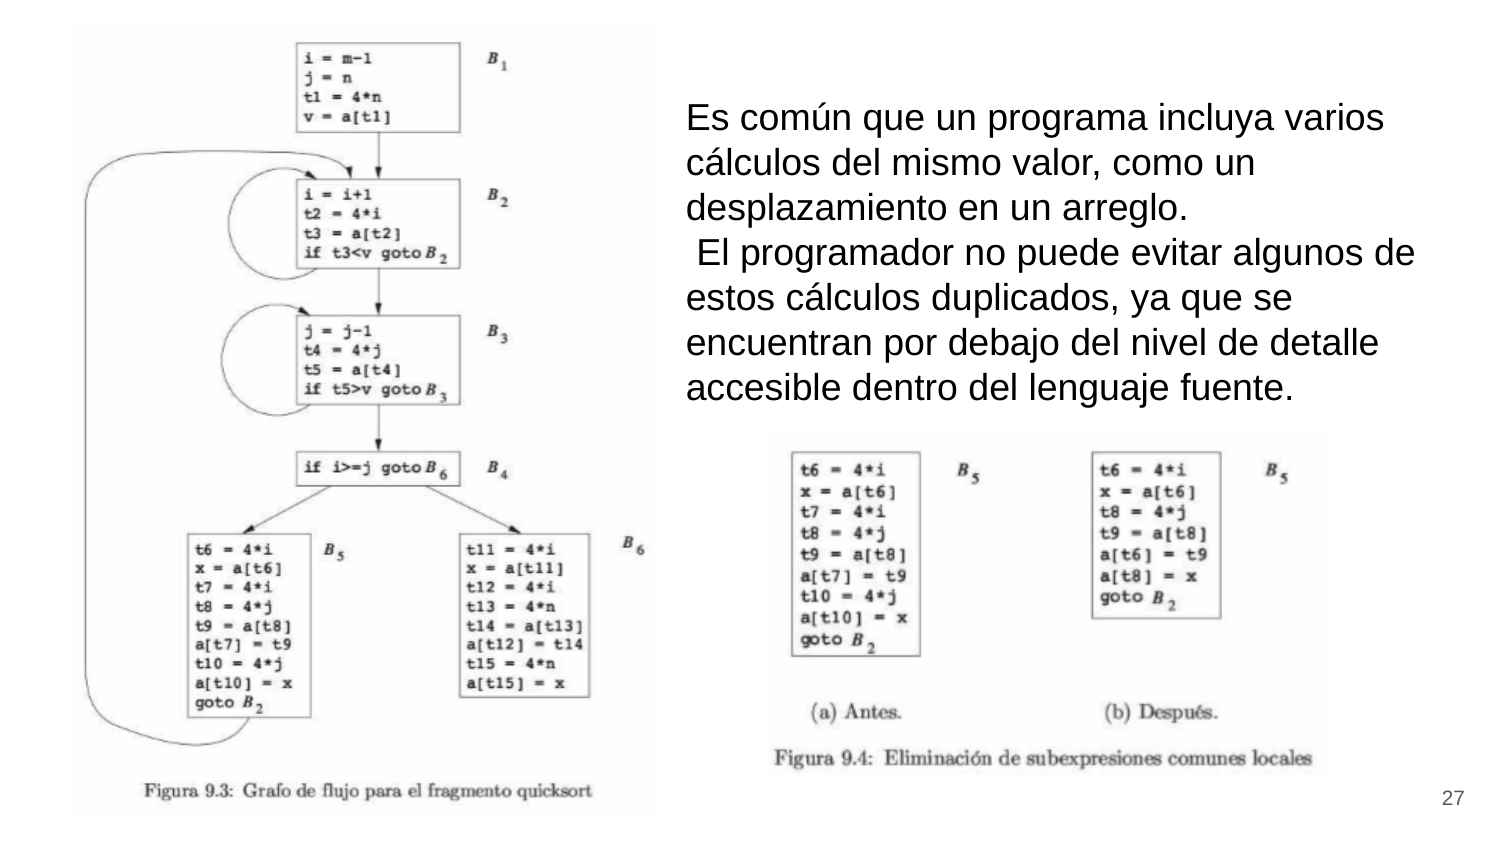

Es común que un programa incluya varios cálculos del mismo valor, como un desplazamiento en un arreglo.
 El programador no puede evitar algunos de estos cálculos duplicados, ya que se encuentran por debajo del nivel de detalle accesible dentro del lenguaje fuente.